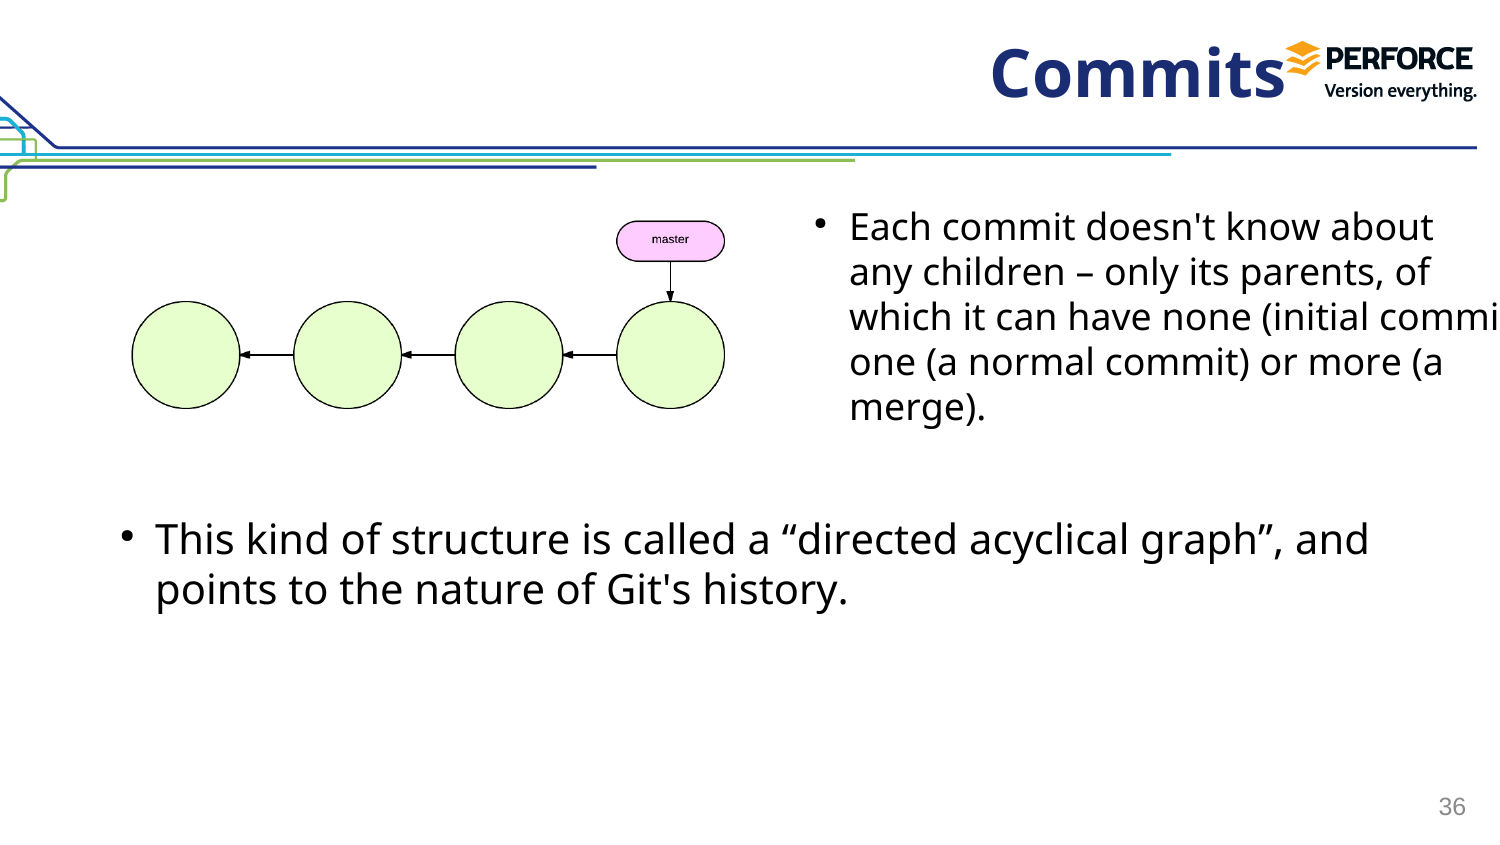

# Commits
Each commit doesn't know about
any children – only its parents, of
which it can have none (initial commit),
one (a normal commit) or more (a
merge).
This kind of structure is called a “directed acyclical graph”, and points to the nature of Git's history.